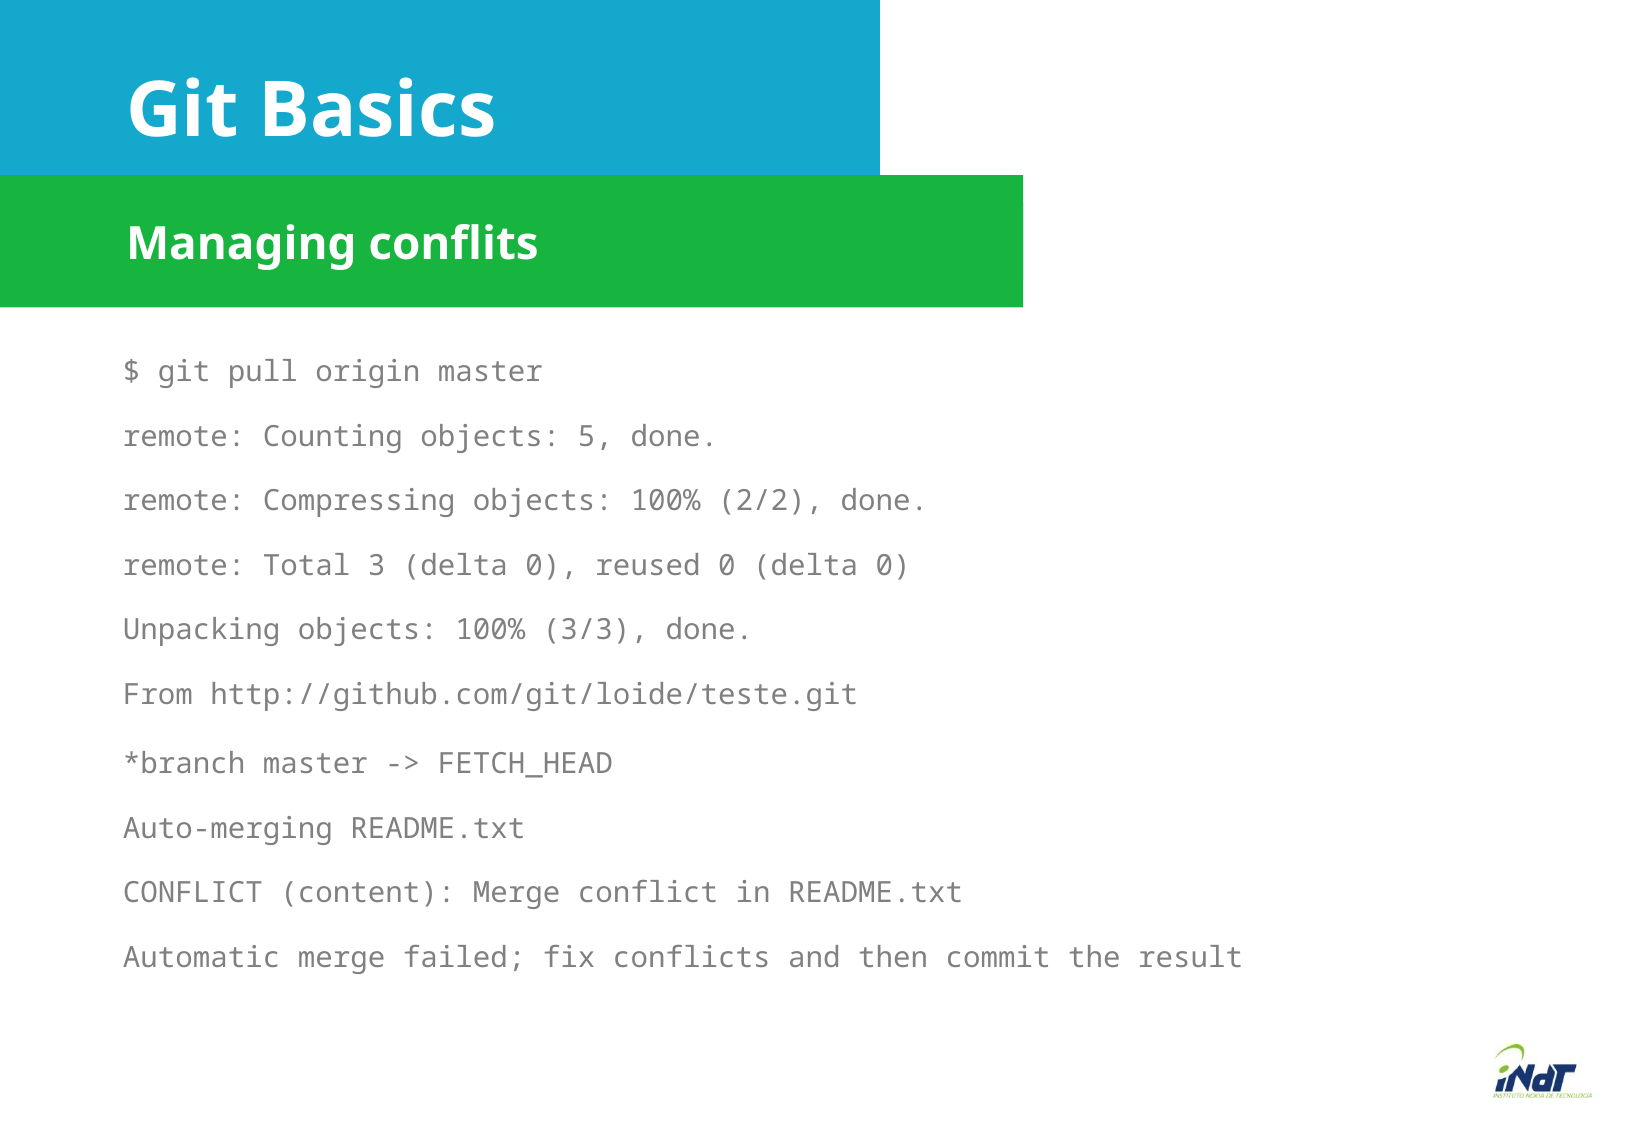

Git Basics
Managing conflits
# $ git pull origin master
remote: Counting objects: 5, done.
remote: Compressing objects: 100% (2/2), done.
remote: Total 3 (delta 0), reused 0 (delta 0)
Unpacking objects: 100% (3/3), done.
From http://github.com/git/loide/teste.git
*branch master -> FETCH_HEAD
Auto-merging README.txt
CONFLICT (content): Merge conflict in README.txt
Automatic merge failed; fix conflicts and then commit the result